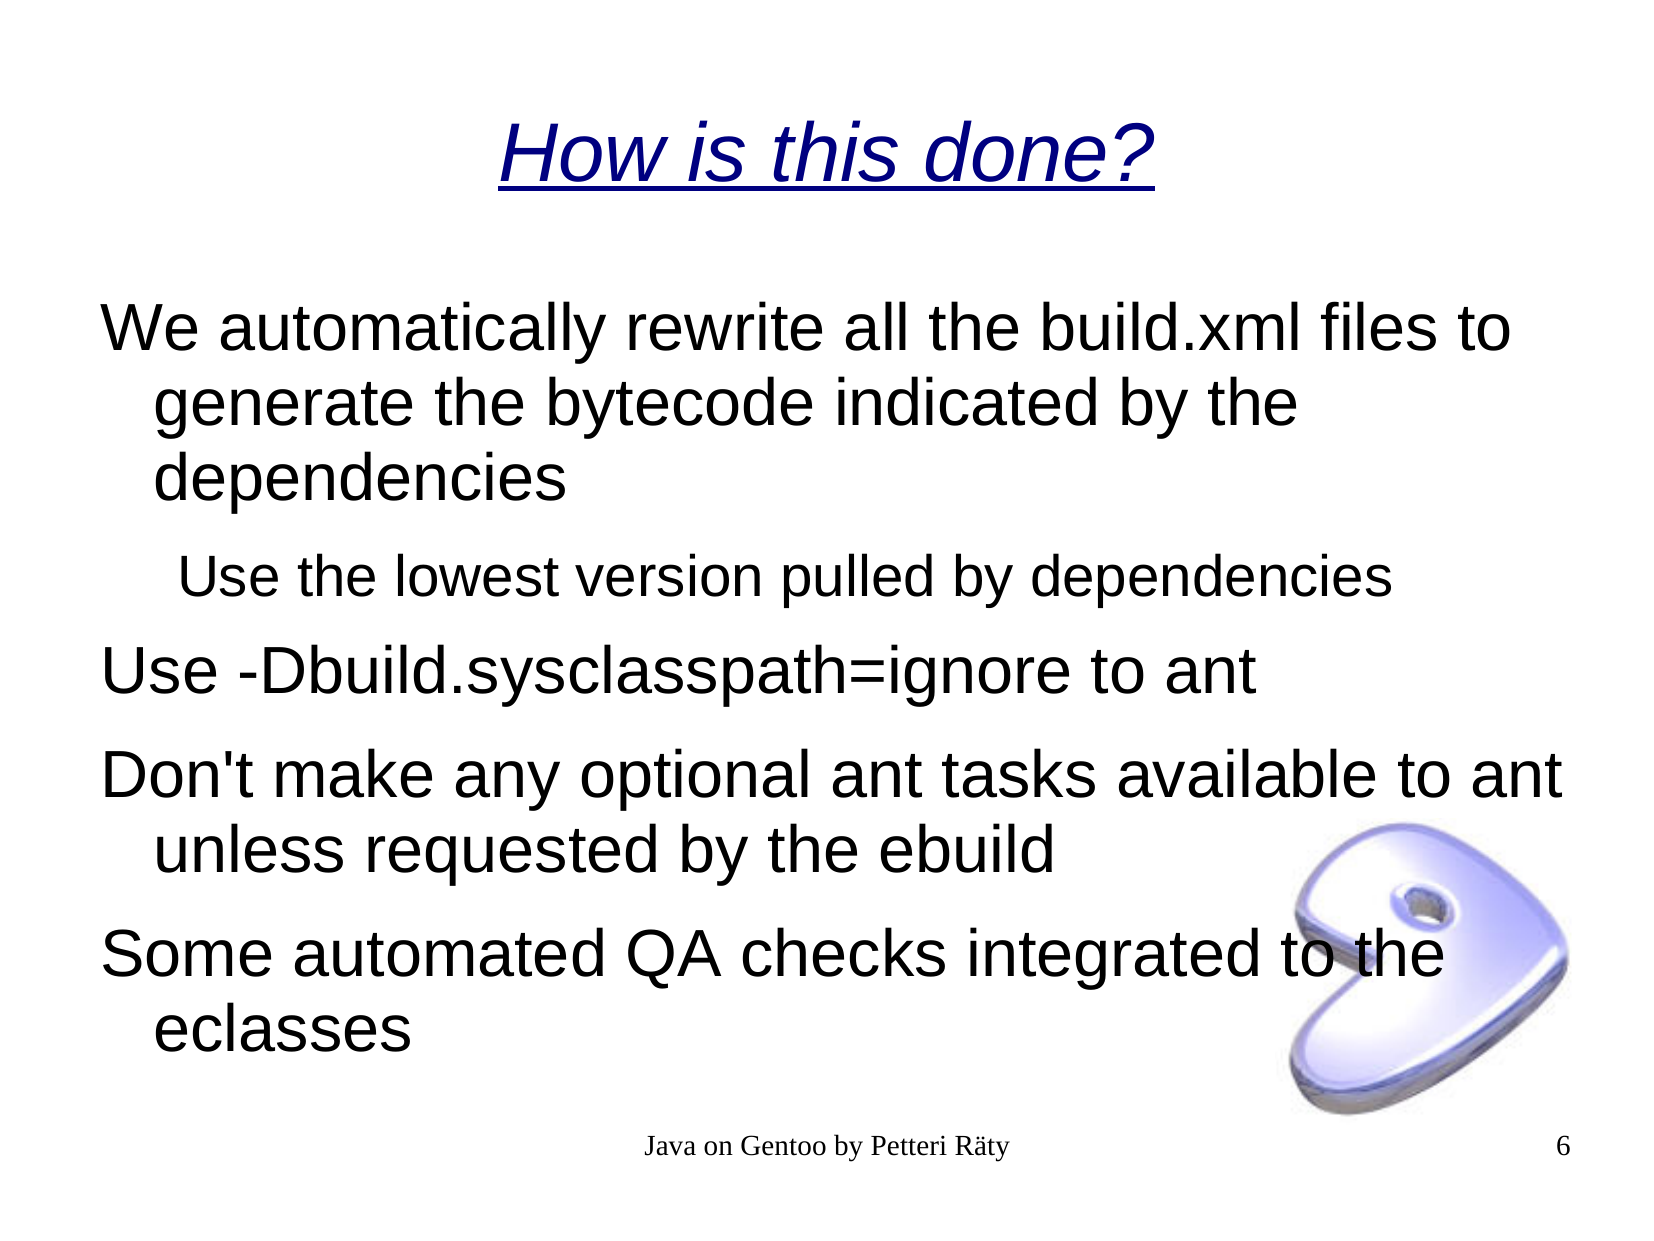

# How is this done?
We automatically rewrite all the build.xml files to generate the bytecode indicated by the dependencies
Use the lowest version pulled by dependencies
Use -Dbuild.sysclasspath=ignore to ant
Don't make any optional ant tasks available to ant unless requested by the ebuild
Some automated QA checks integrated to the eclasses
6